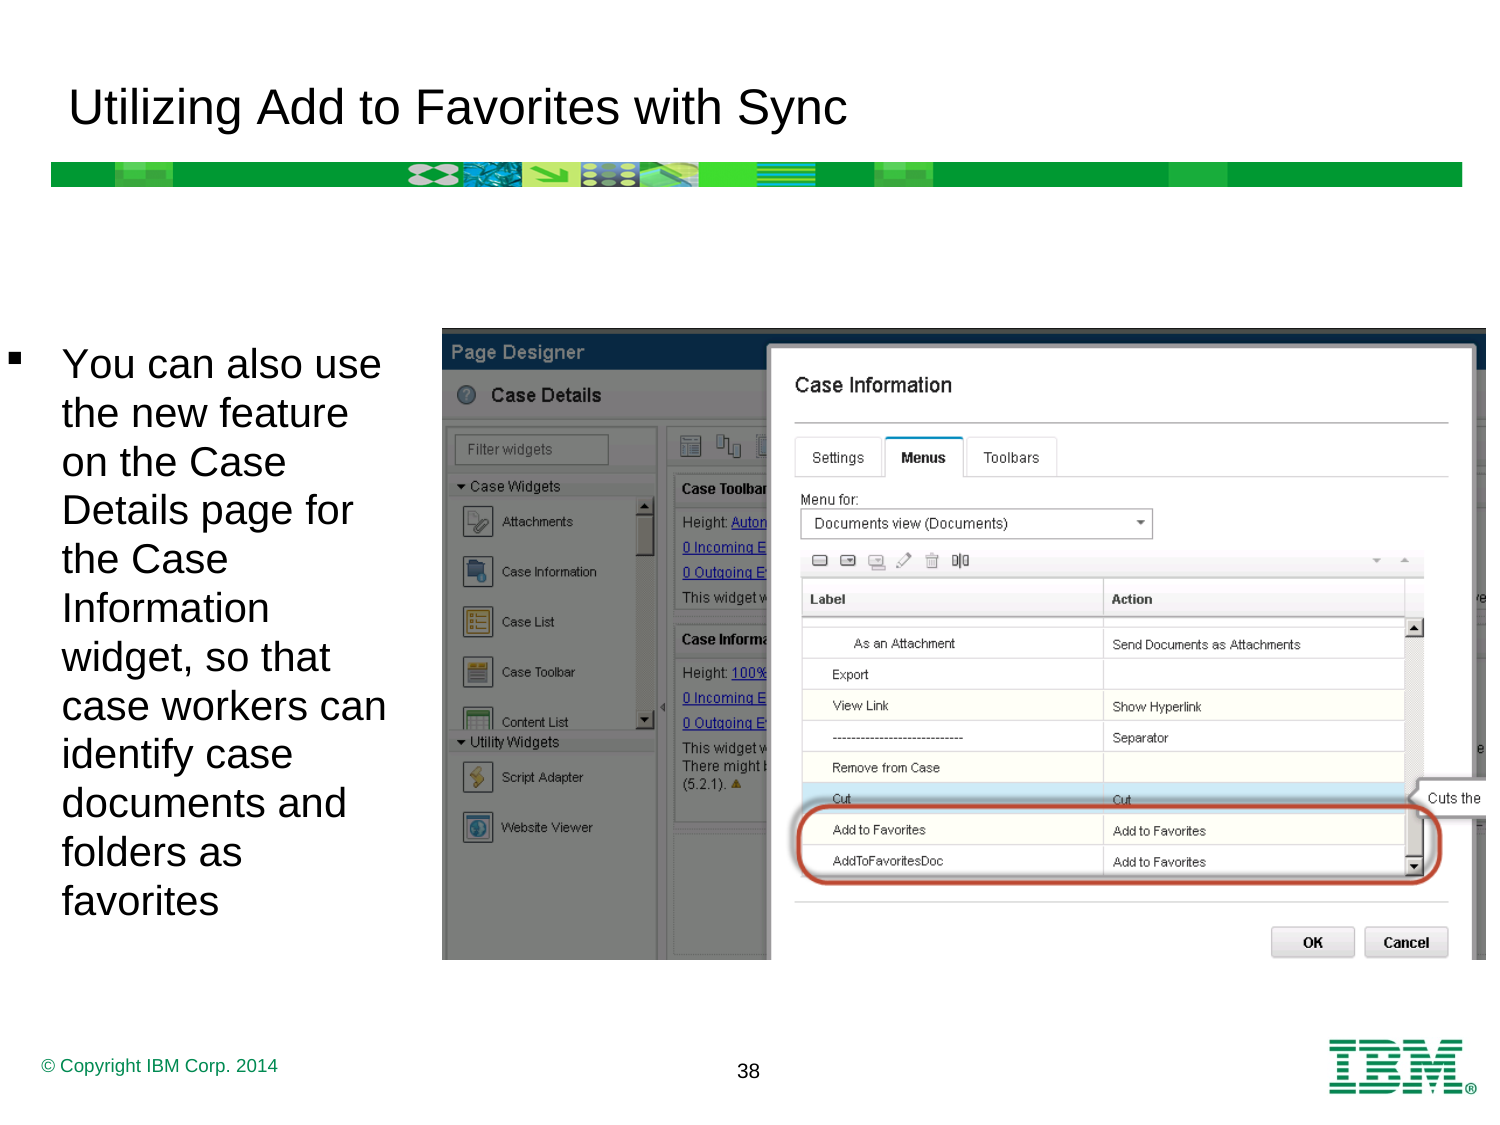

# Utilizing Add to Favorites with Sync
You can also use the new feature on the Case Details page for the Case Information widget, so that case workers can identify case documents and folders as favorites
38